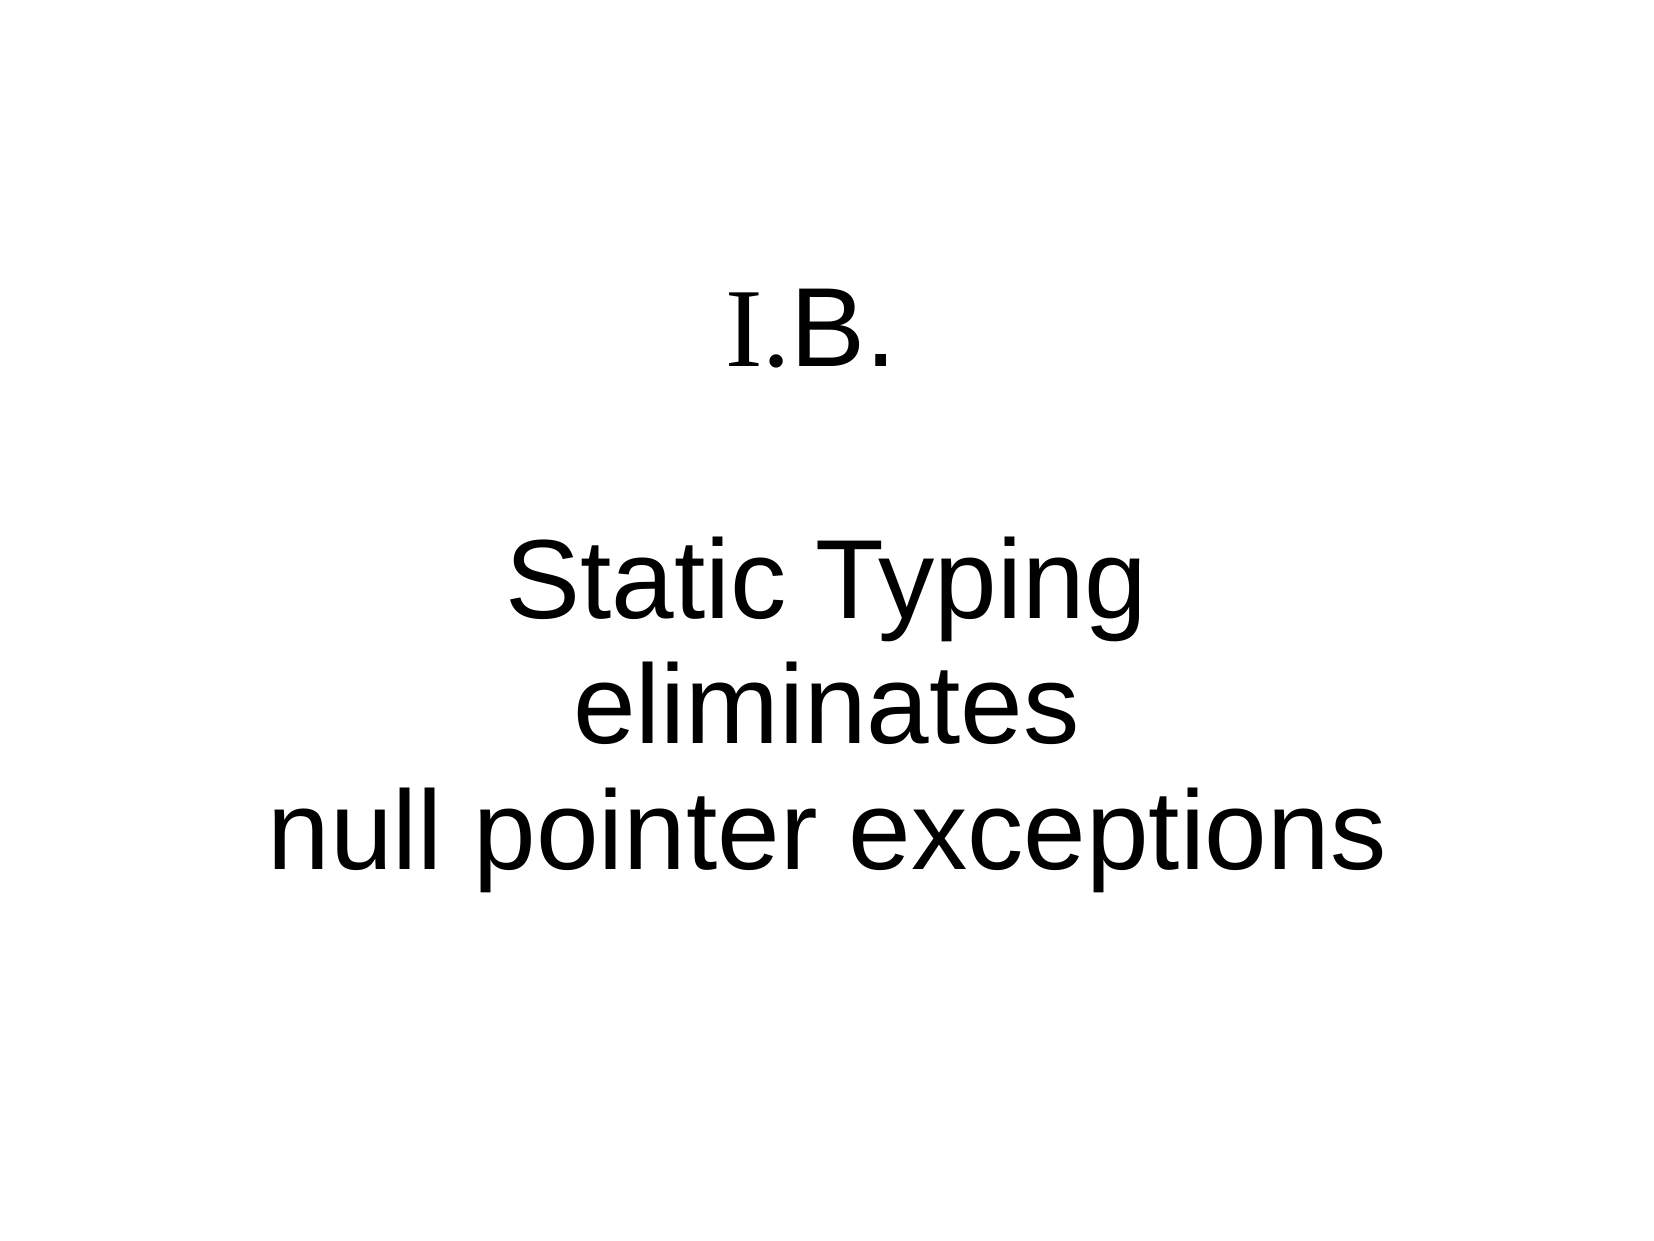

# I.B.
Static Typing
eliminates
null pointer exceptions